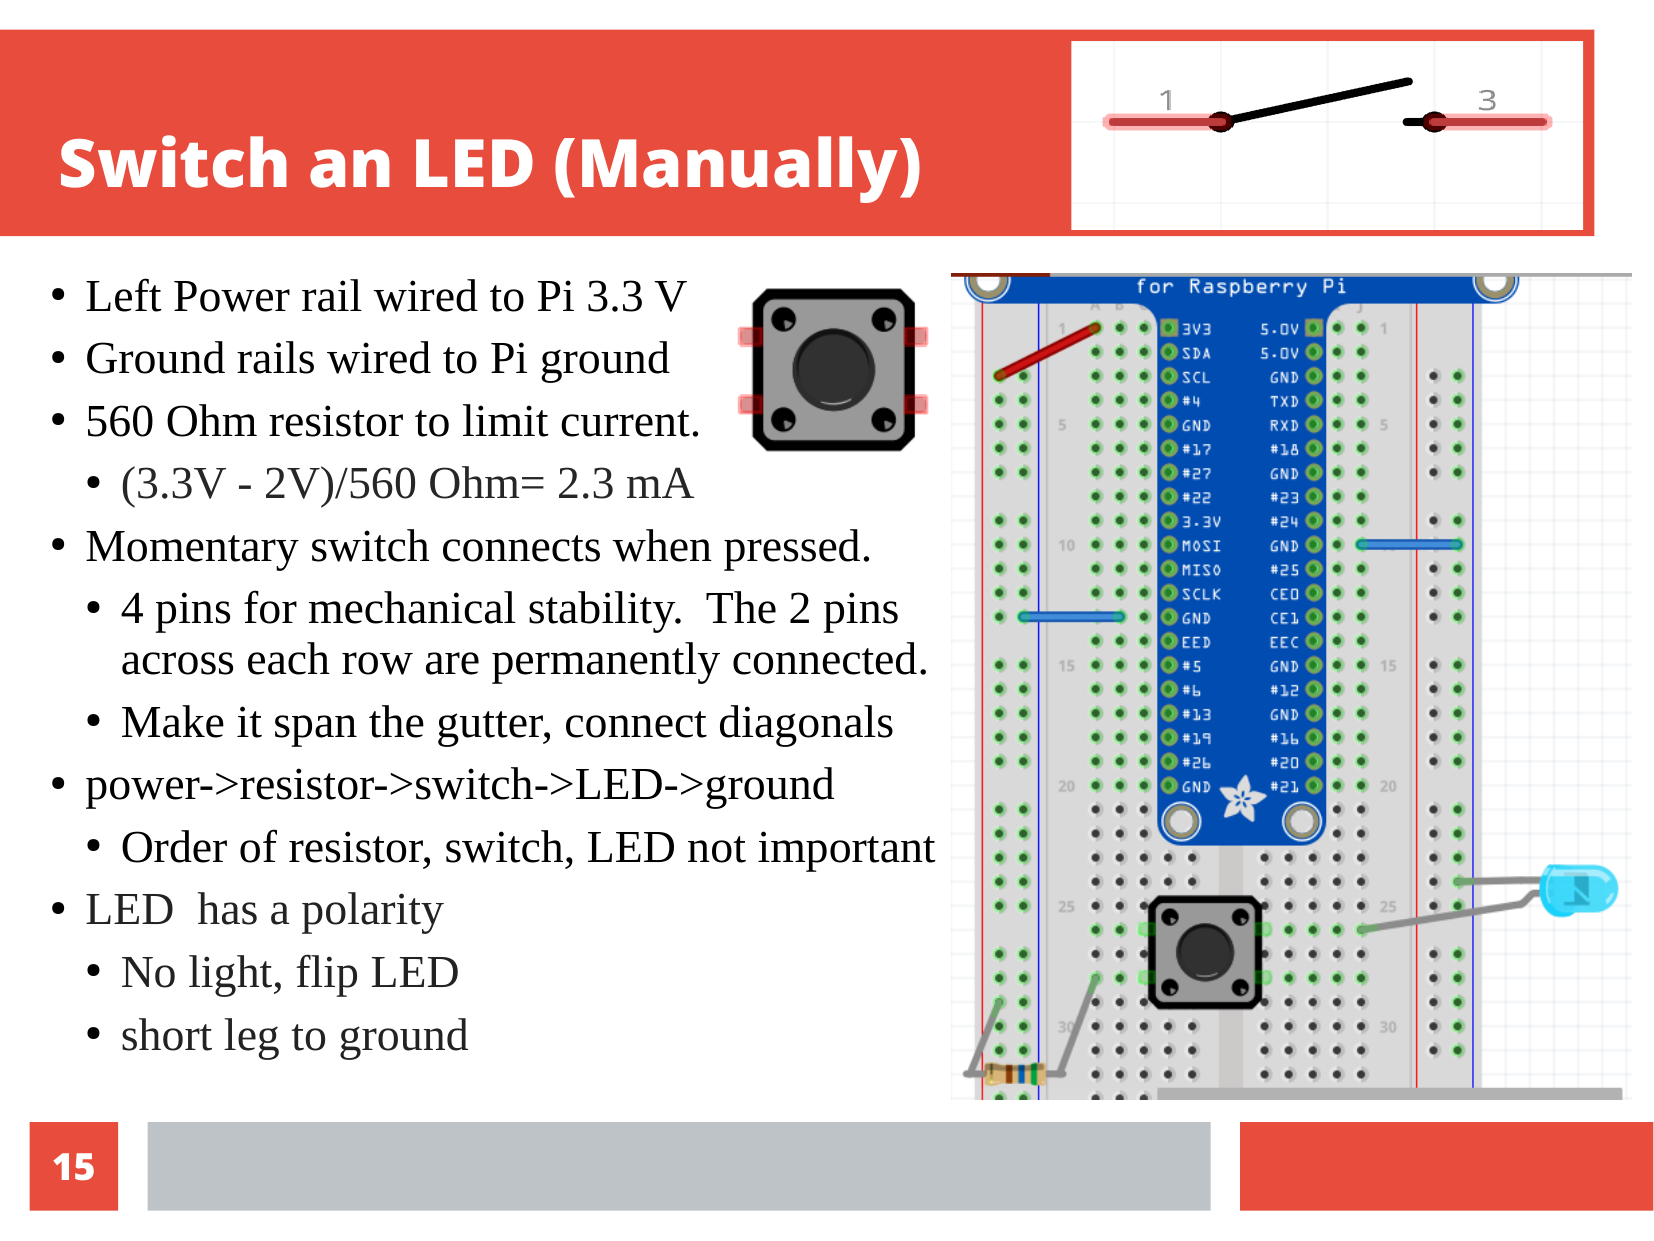

# Switch an LED (Manually)
Left Power rail wired to Pi 3.3 V
Ground rails wired to Pi ground
560 Ohm resistor to limit current.
(3.3V - 2V)/560 Ohm= 2.3 mA
Momentary switch connects when pressed.
4 pins for mechanical stability. The 2 pins across each row are permanently connected.
Make it span the gutter, connect diagonals
power->resistor->switch->LED->ground
Order of resistor, switch, LED not important
LED has a polarity
No light, flip LED
short leg to ground
15